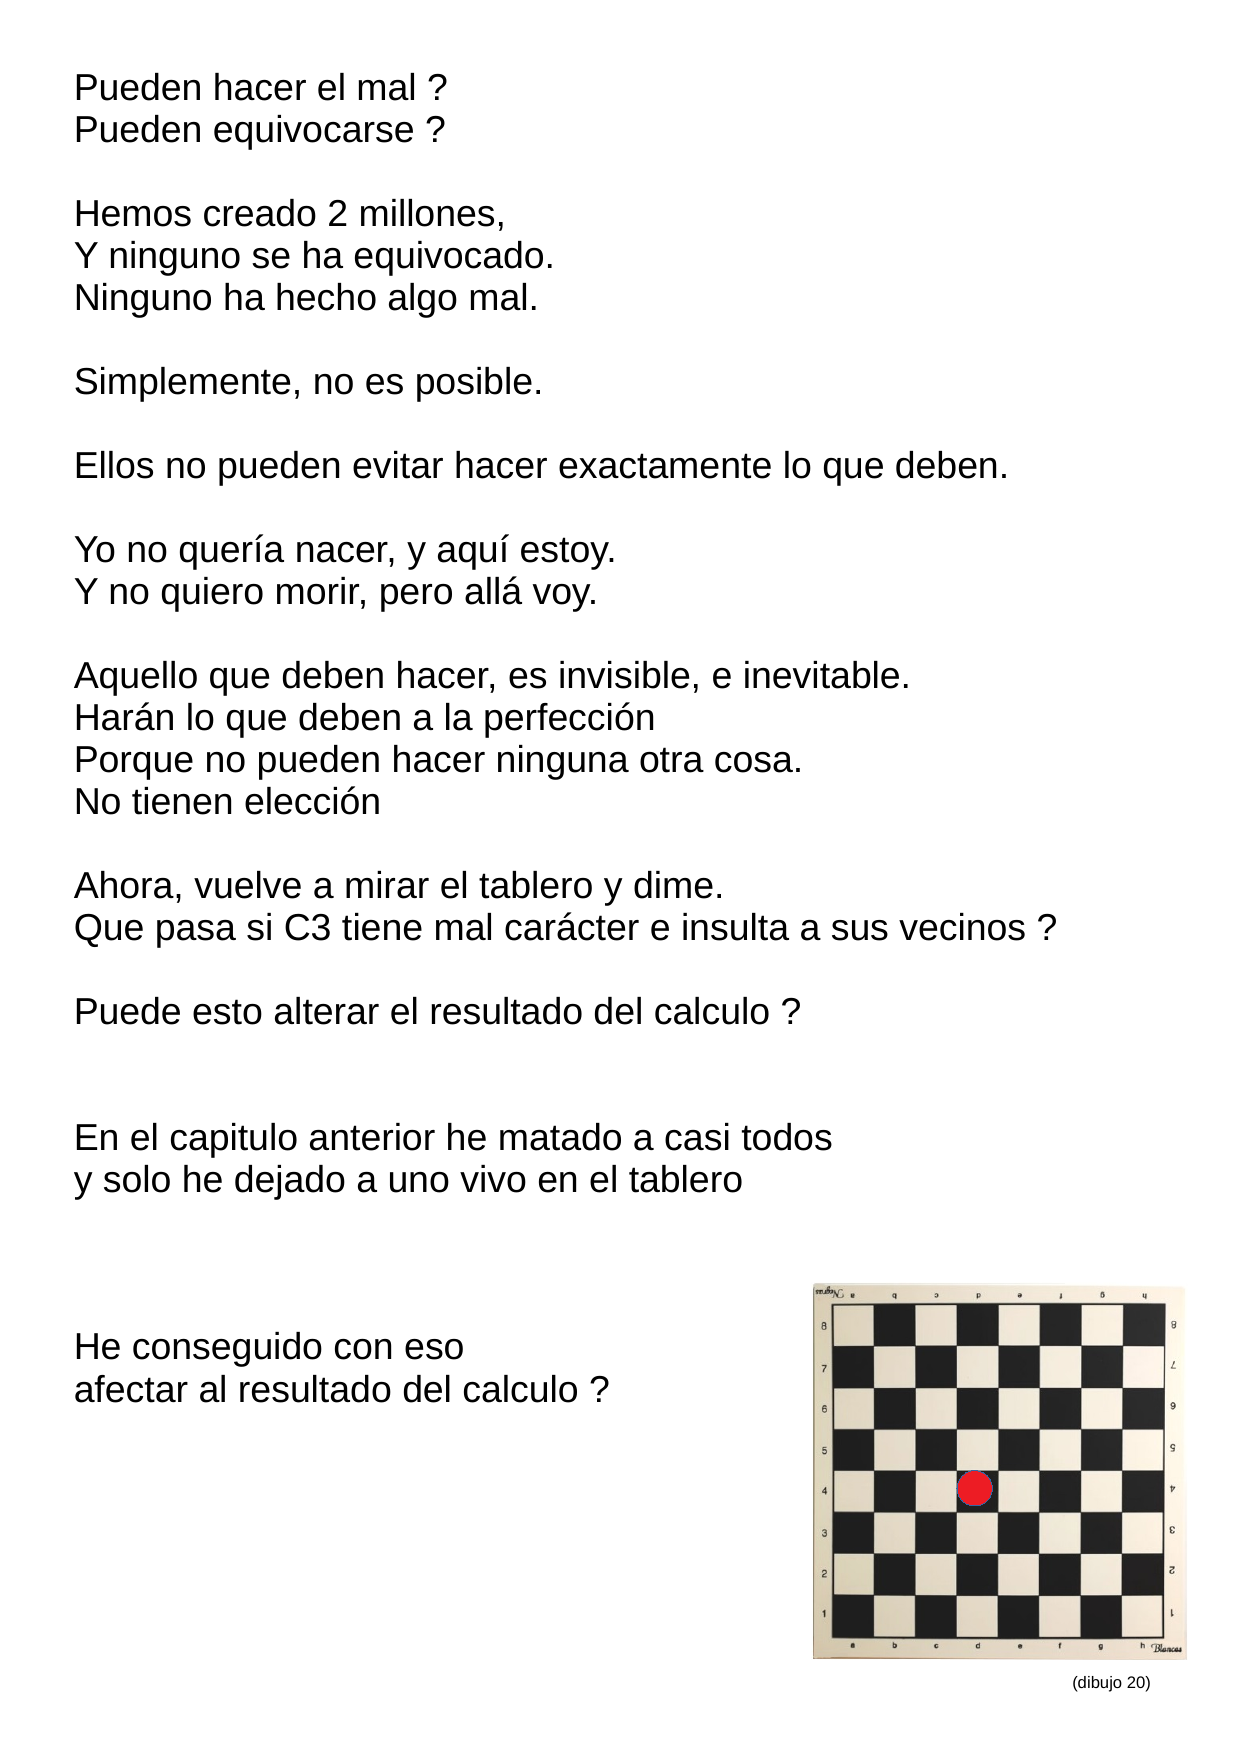

Pueden hacer el mal ?
Pueden equivocarse ?
Hemos creado 2 millones,
Y ninguno se ha equivocado.
Ninguno ha hecho algo mal.
Simplemente, no es posible.
Ellos no pueden evitar hacer exactamente lo que deben.
Yo no quería nacer, y aquí estoy.
Y no quiero morir, pero allá voy.
Aquello que deben hacer, es invisible, e inevitable.
Harán lo que deben a la perfección
Porque no pueden hacer ninguna otra cosa.
No tienen elección
Ahora, vuelve a mirar el tablero y dime.
Que pasa si C3 tiene mal carácter e insulta a sus vecinos ?
Puede esto alterar el resultado del calculo ?
En el capitulo anterior he matado a casi todos
y solo he dejado a uno vivo en el tablero
He conseguido con eso
afectar al resultado del calculo ?
(dibujo 20)